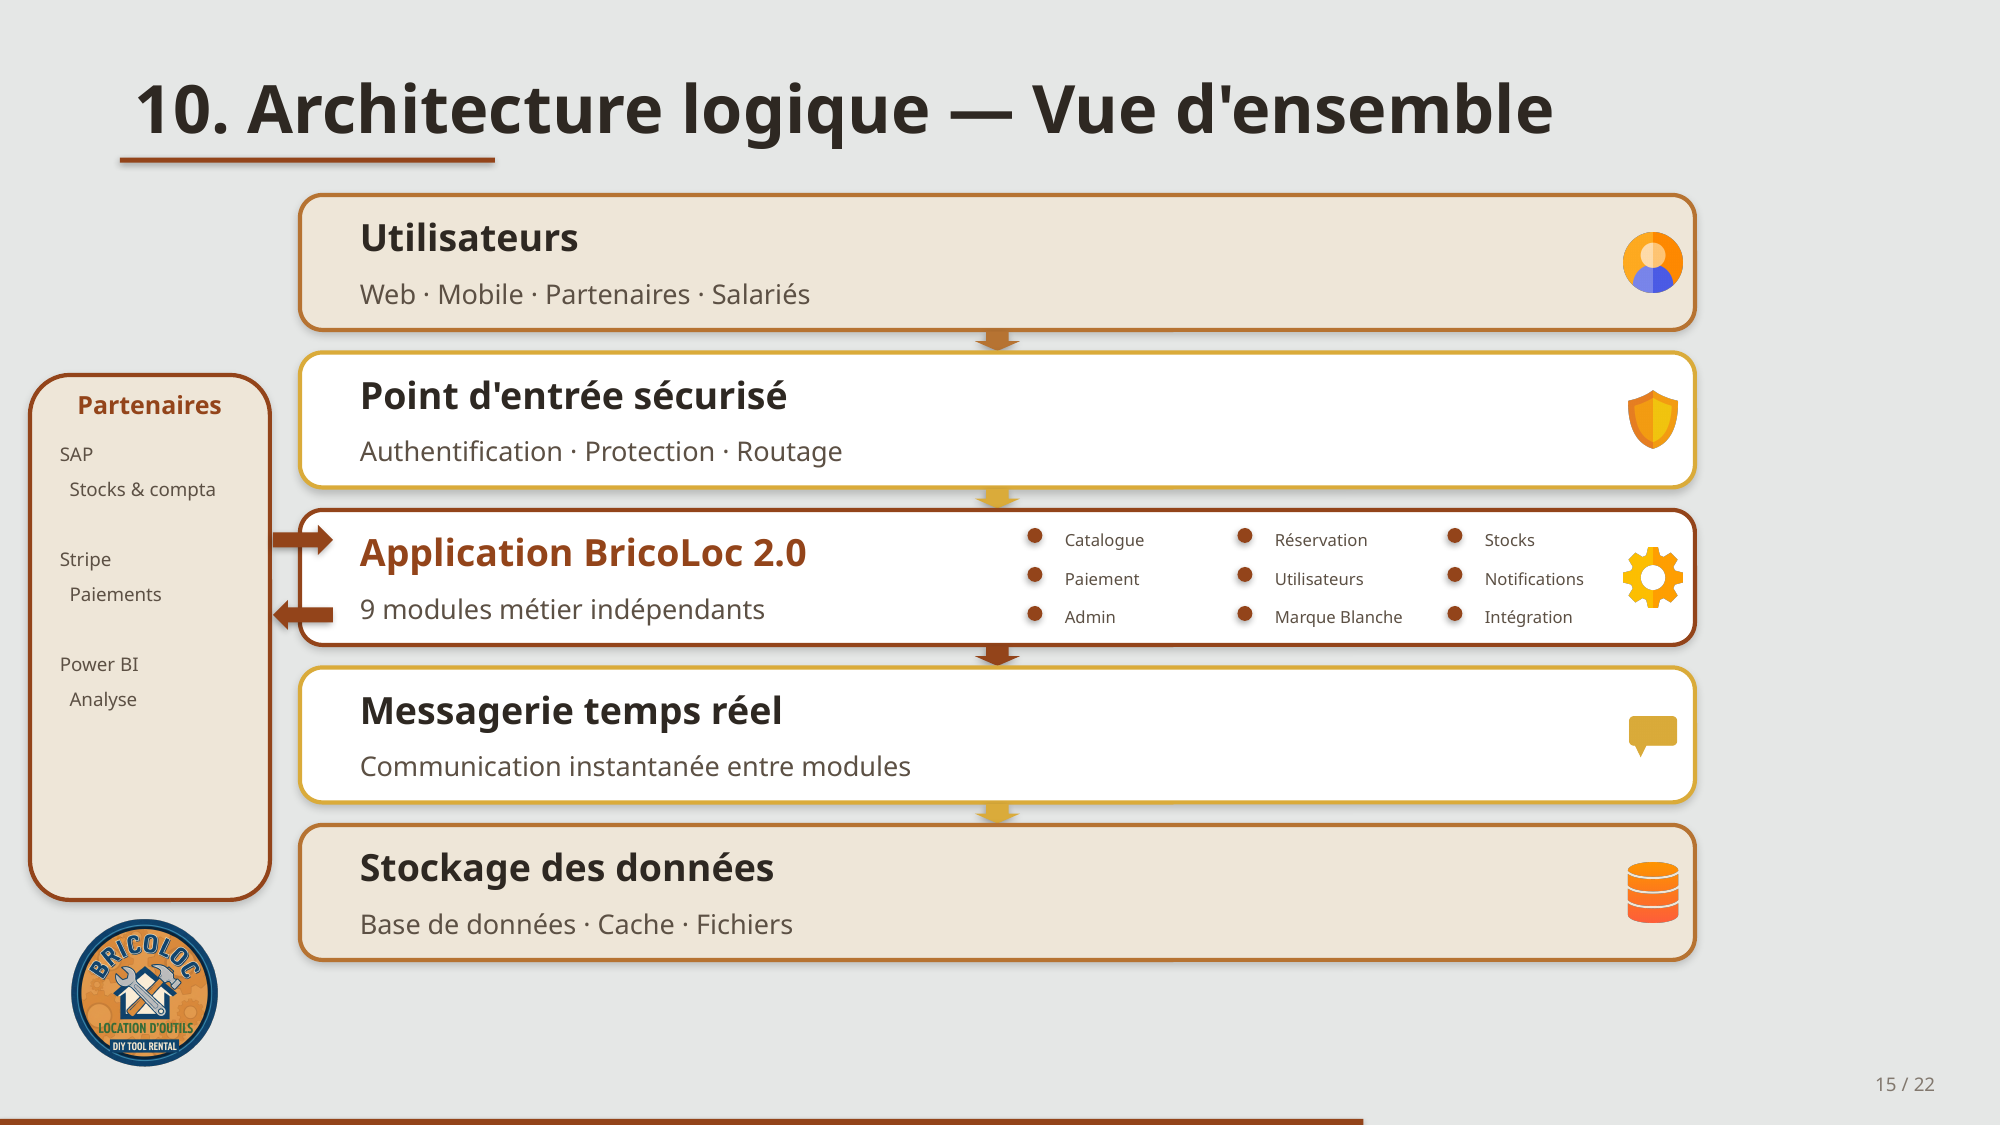

10. Architecture logique — Vue d'ensemble
Utilisateurs
Web · Mobile · Partenaires · Salariés
Point d'entrée sécurisé
Partenaires
Authentification · Protection · Routage
SAP
 Stocks & compta
Stripe
 Paiements
Power BI
 Analyse
Application BricoLoc 2.0
Catalogue
Réservation
Stocks
Paiement
Utilisateurs
Notifications
9 modules métier indépendants
Admin
Marque Blanche
Intégration
Messagerie temps réel
Communication instantanée entre modules
Stockage des données
Base de données · Cache · Fichiers
15 / 22